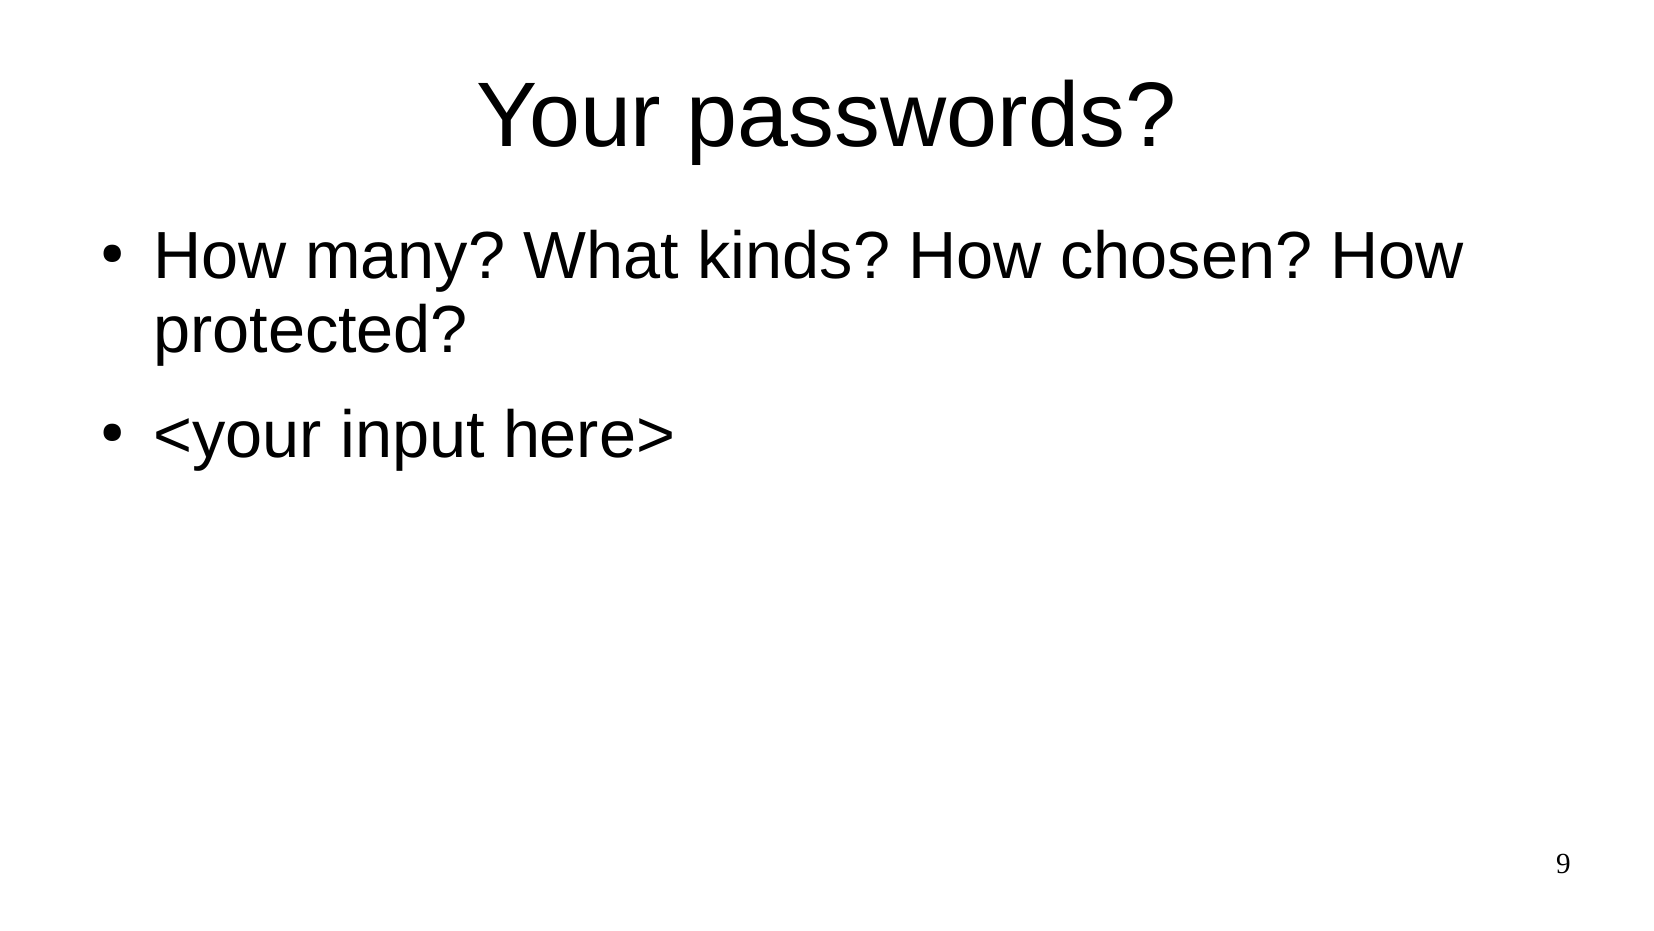

# Your passwords?
How many? What kinds? How chosen? How protected?
<your input here>
9